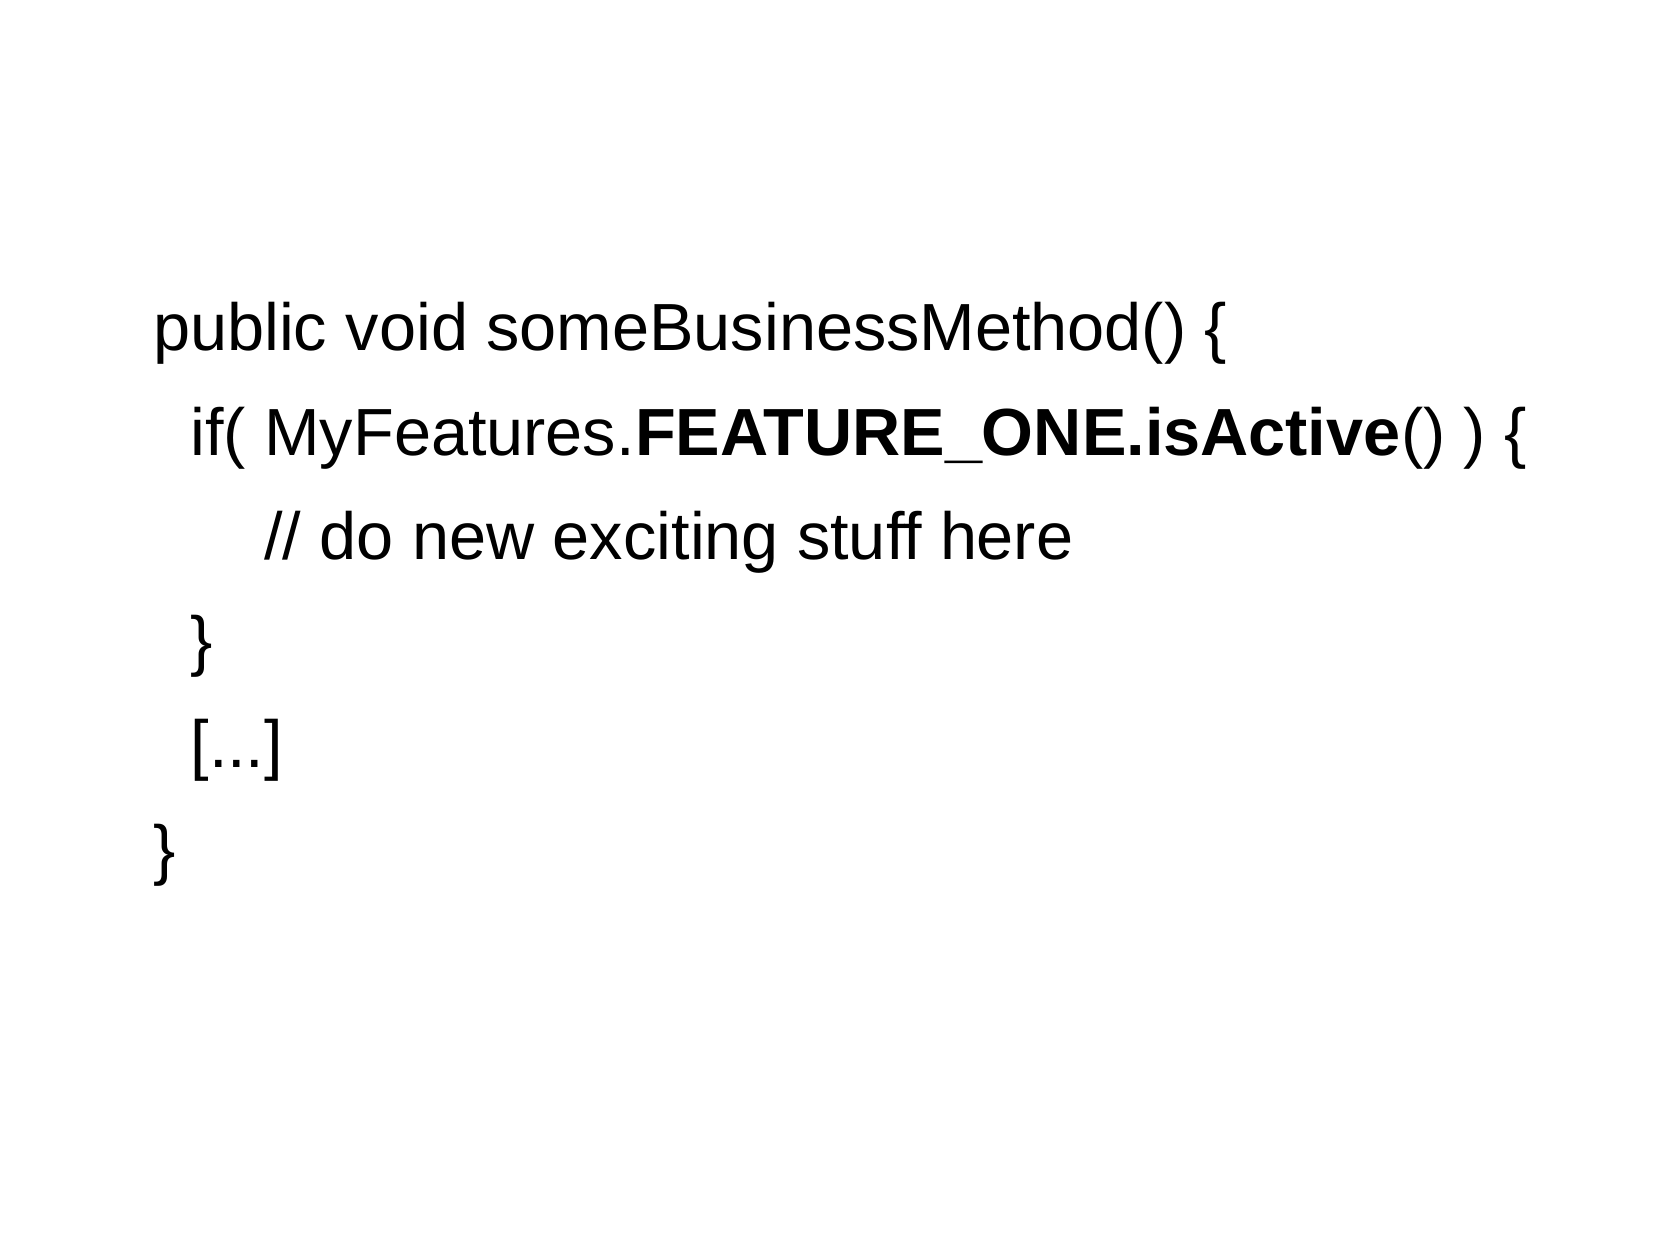

# public void someBusinessMethod() {
 if( MyFeatures.FEATURE_ONE.isActive() ) {
 // do new exciting stuff here
 }
 [...]
}